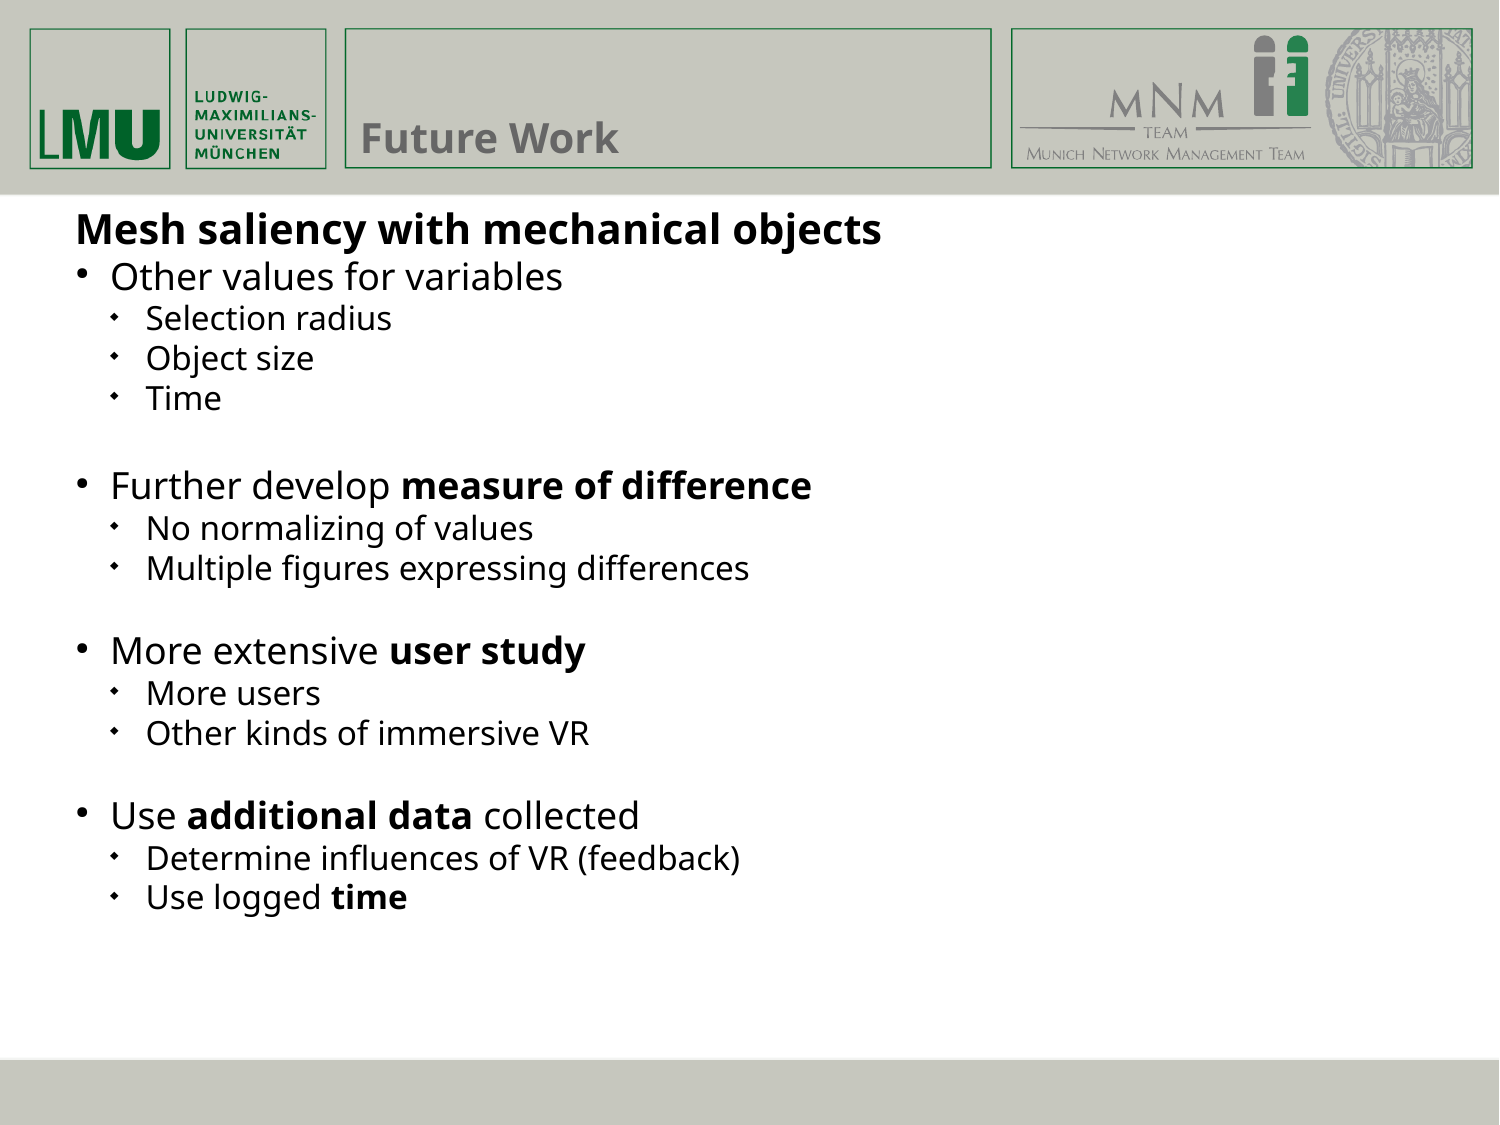

Future Work
Mesh saliency with mechanical objects
Other values for variables
Selection radius
Object size
Time
Further develop measure of difference
No normalizing of values
Multiple figures expressing differences
More extensive user study
More users
Other kinds of immersive VR
Use additional data collected
Determine influences of VR (feedback)
Use logged time